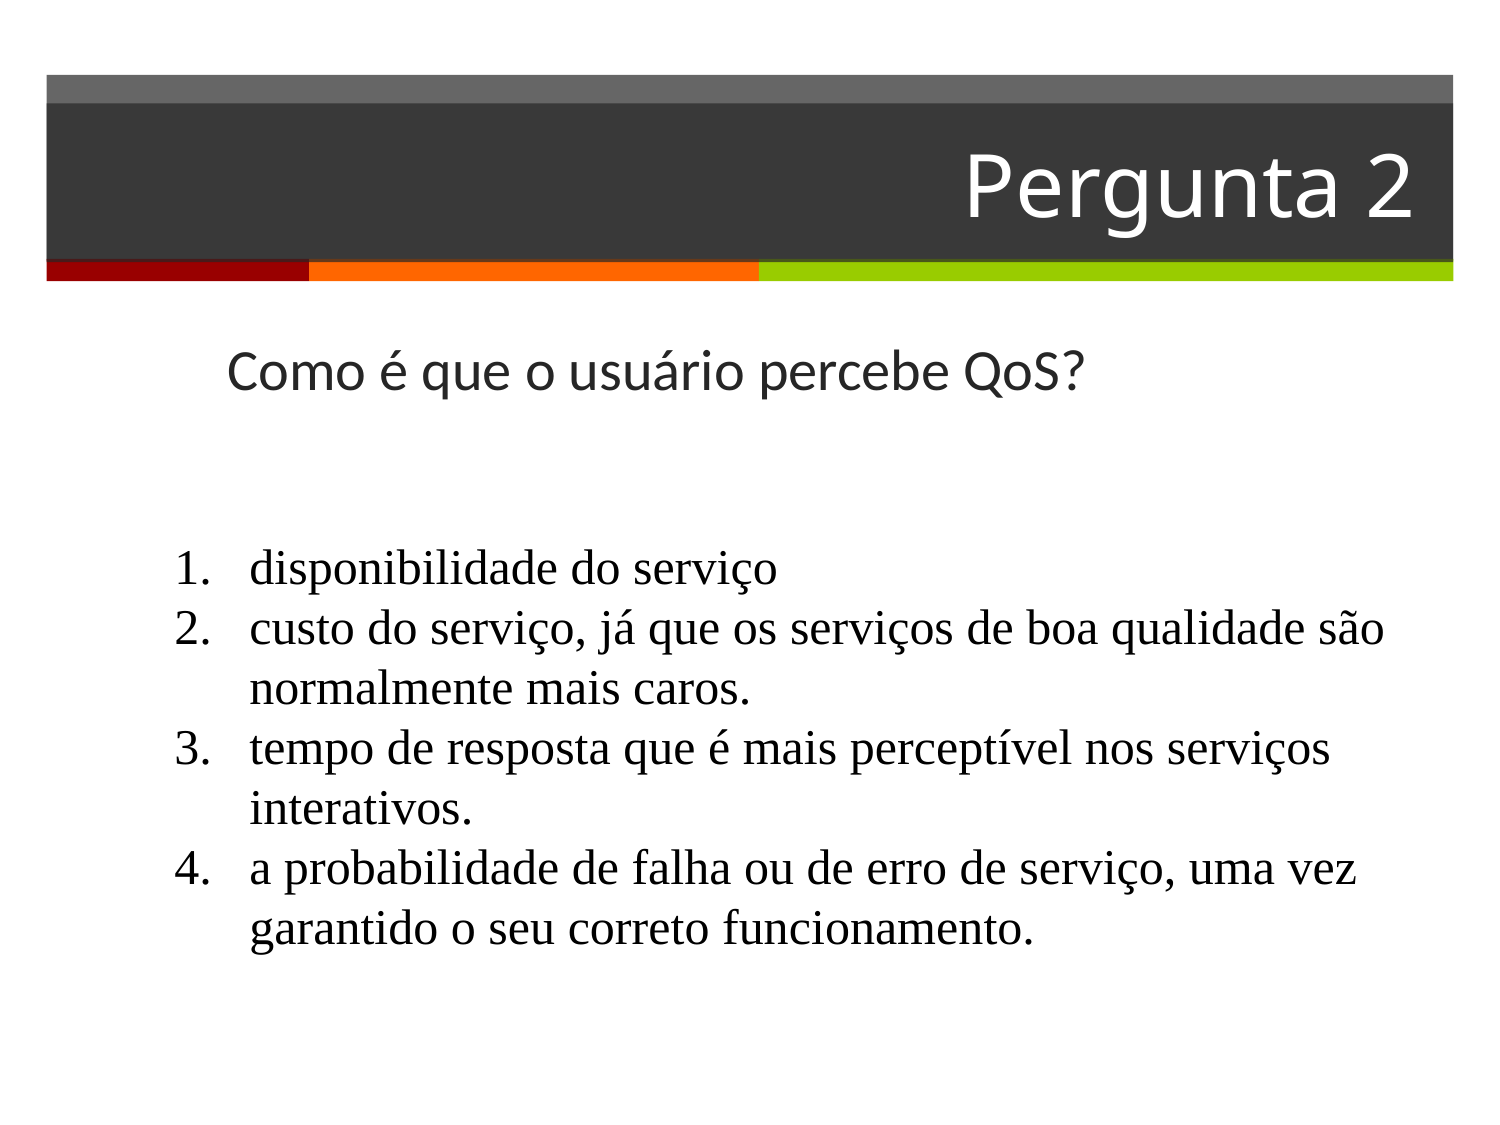

# Pergunta 2
Como é que o usuário percebe QoS?
disponibilidade do serviço
custo do serviço, já que os serviços de boa qualidade são normalmente mais caros.
tempo de resposta que é mais perceptível nos serviços interativos.
a probabilidade de falha ou de erro de serviço, uma vez garantido o seu correto funcionamento.